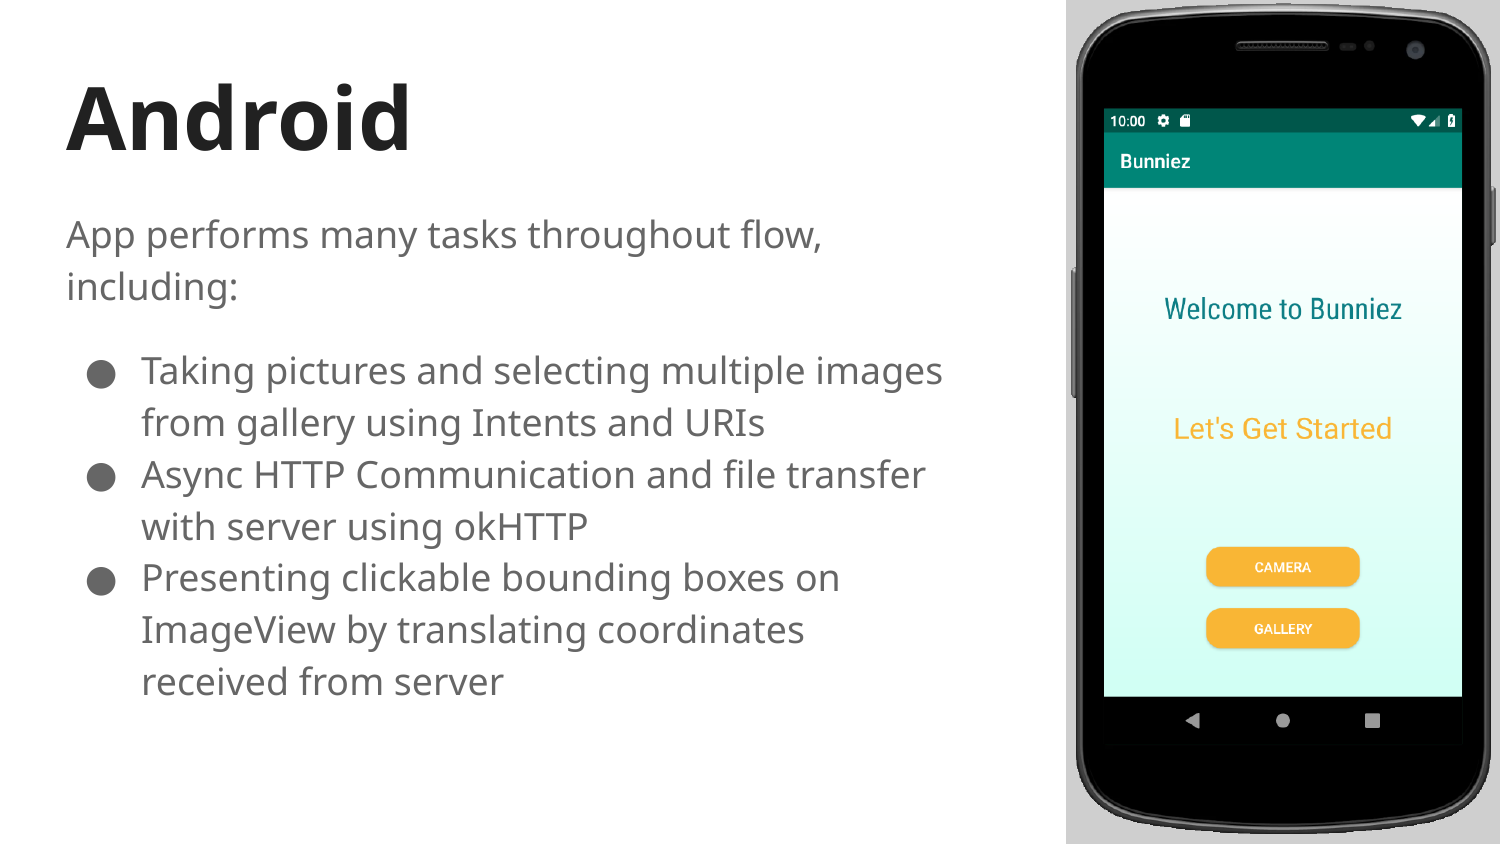

# Android
App performs many tasks throughout flow, including:
Taking pictures and selecting multiple images from gallery using Intents and URIs
Async HTTP Communication and file transfer with server using okHTTP
Presenting clickable bounding boxes on ImageView by translating coordinates received from server